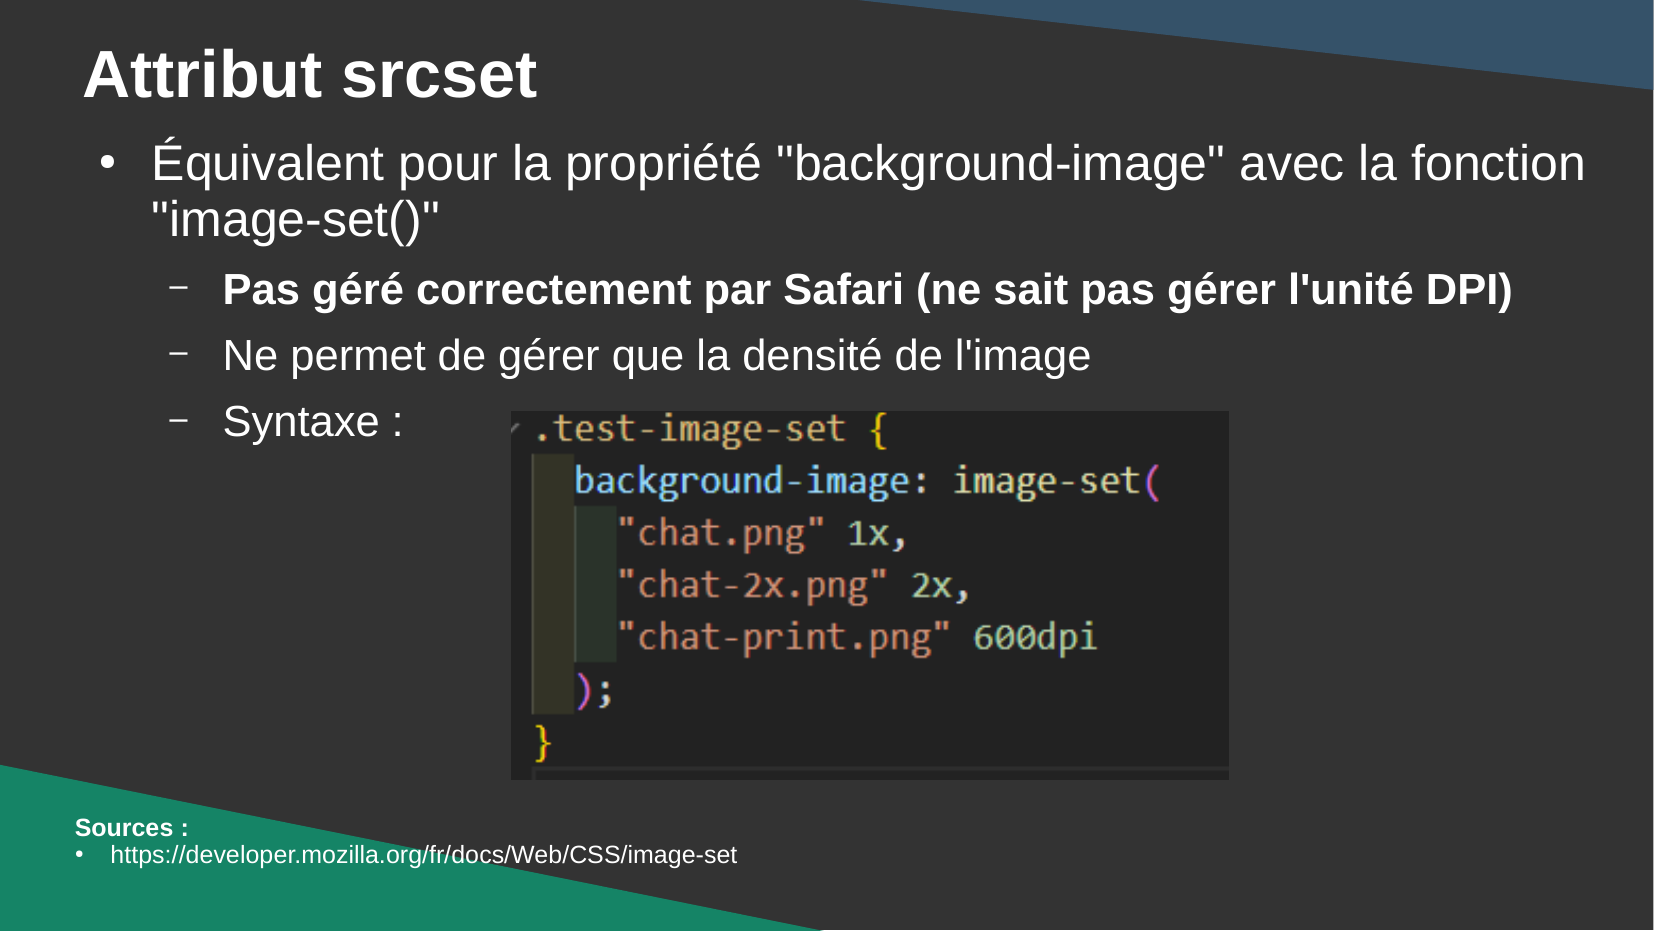

# Attribut srcset
Équivalent pour la propriété "background-image" avec la fonction "image-set()"
Pas géré correctement par Safari (ne sait pas gérer l'unité DPI)
Ne permet de gérer que la densité de l'image
Syntaxe :
Sources :
https://developer.mozilla.org/fr/docs/Web/CSS/image-set